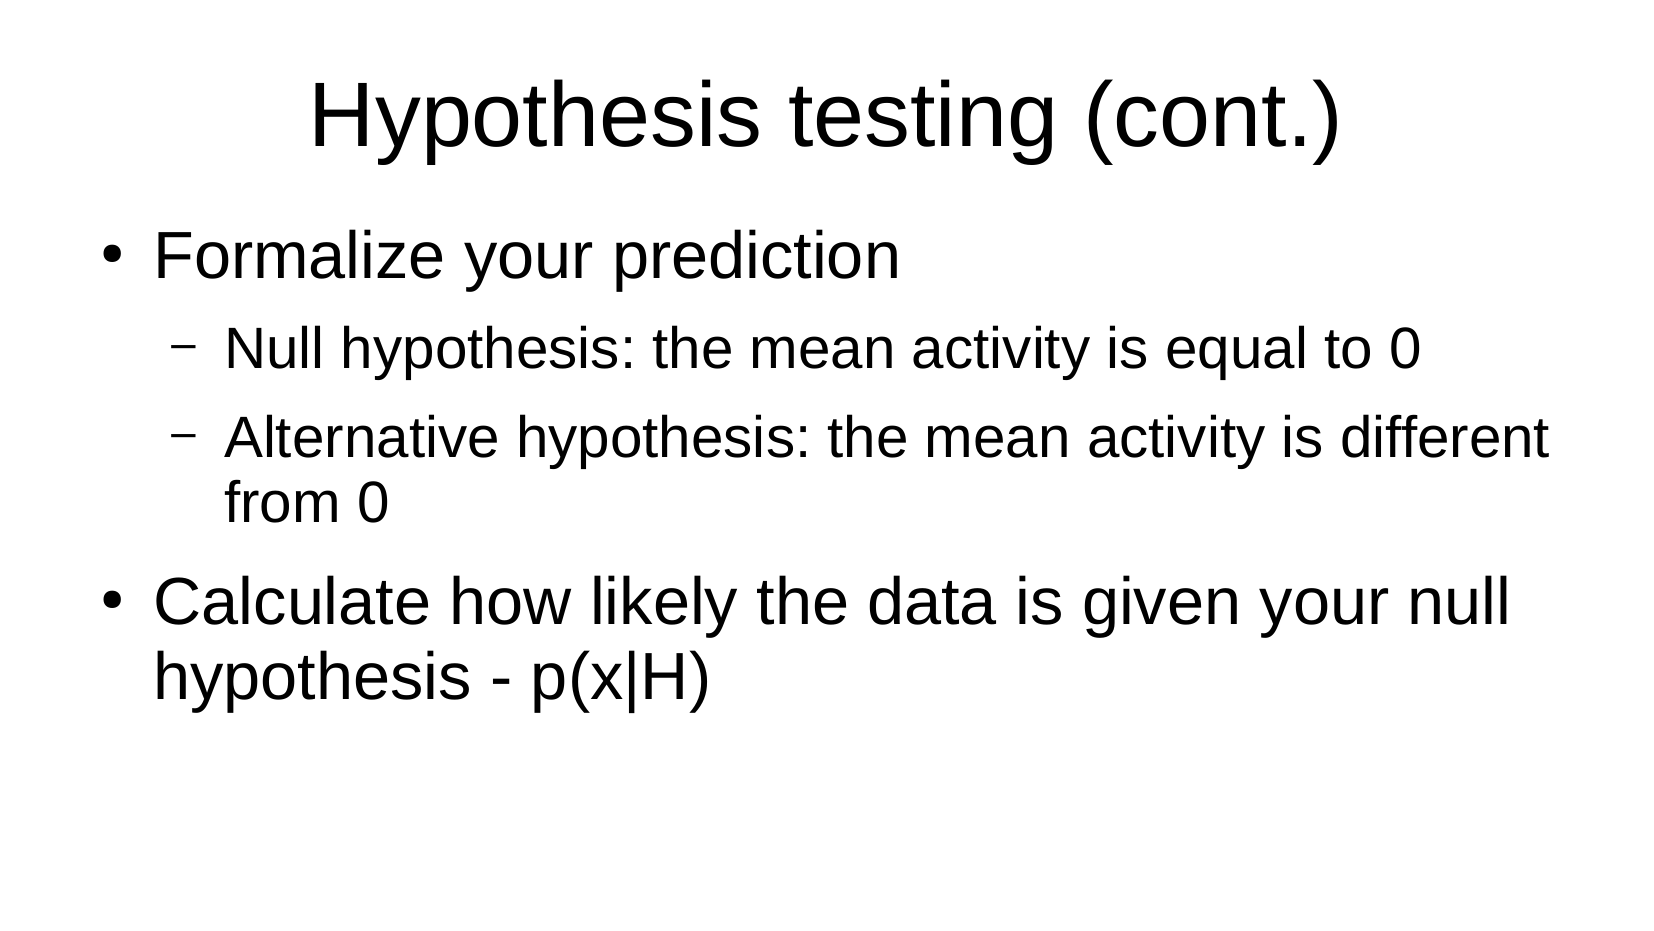

# Hypothesis testing (cont.)
Formalize your prediction
Null hypothesis: the mean activity is equal to 0
Alternative hypothesis: the mean activity is different from 0
Calculate how likely the data is given your null hypothesis - p(x|H)